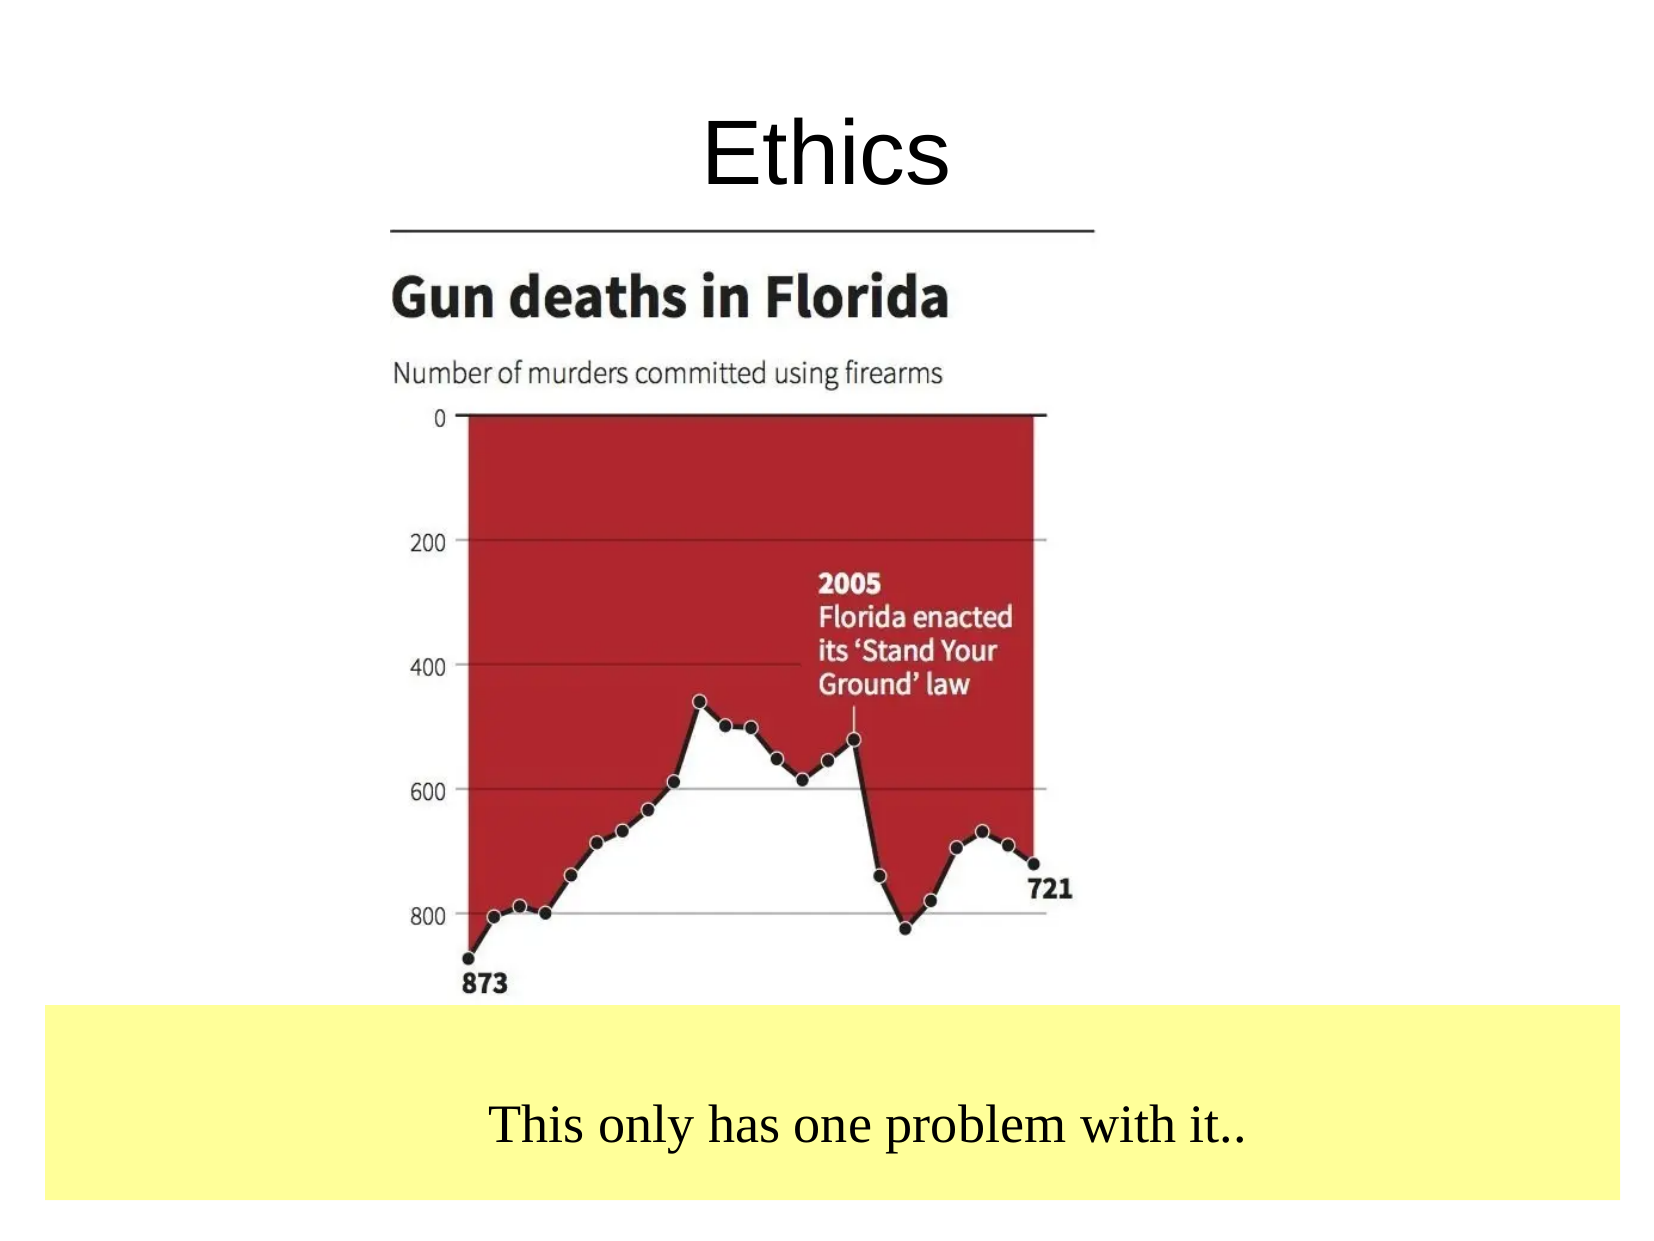

# Ethics
This only has one problem with it..